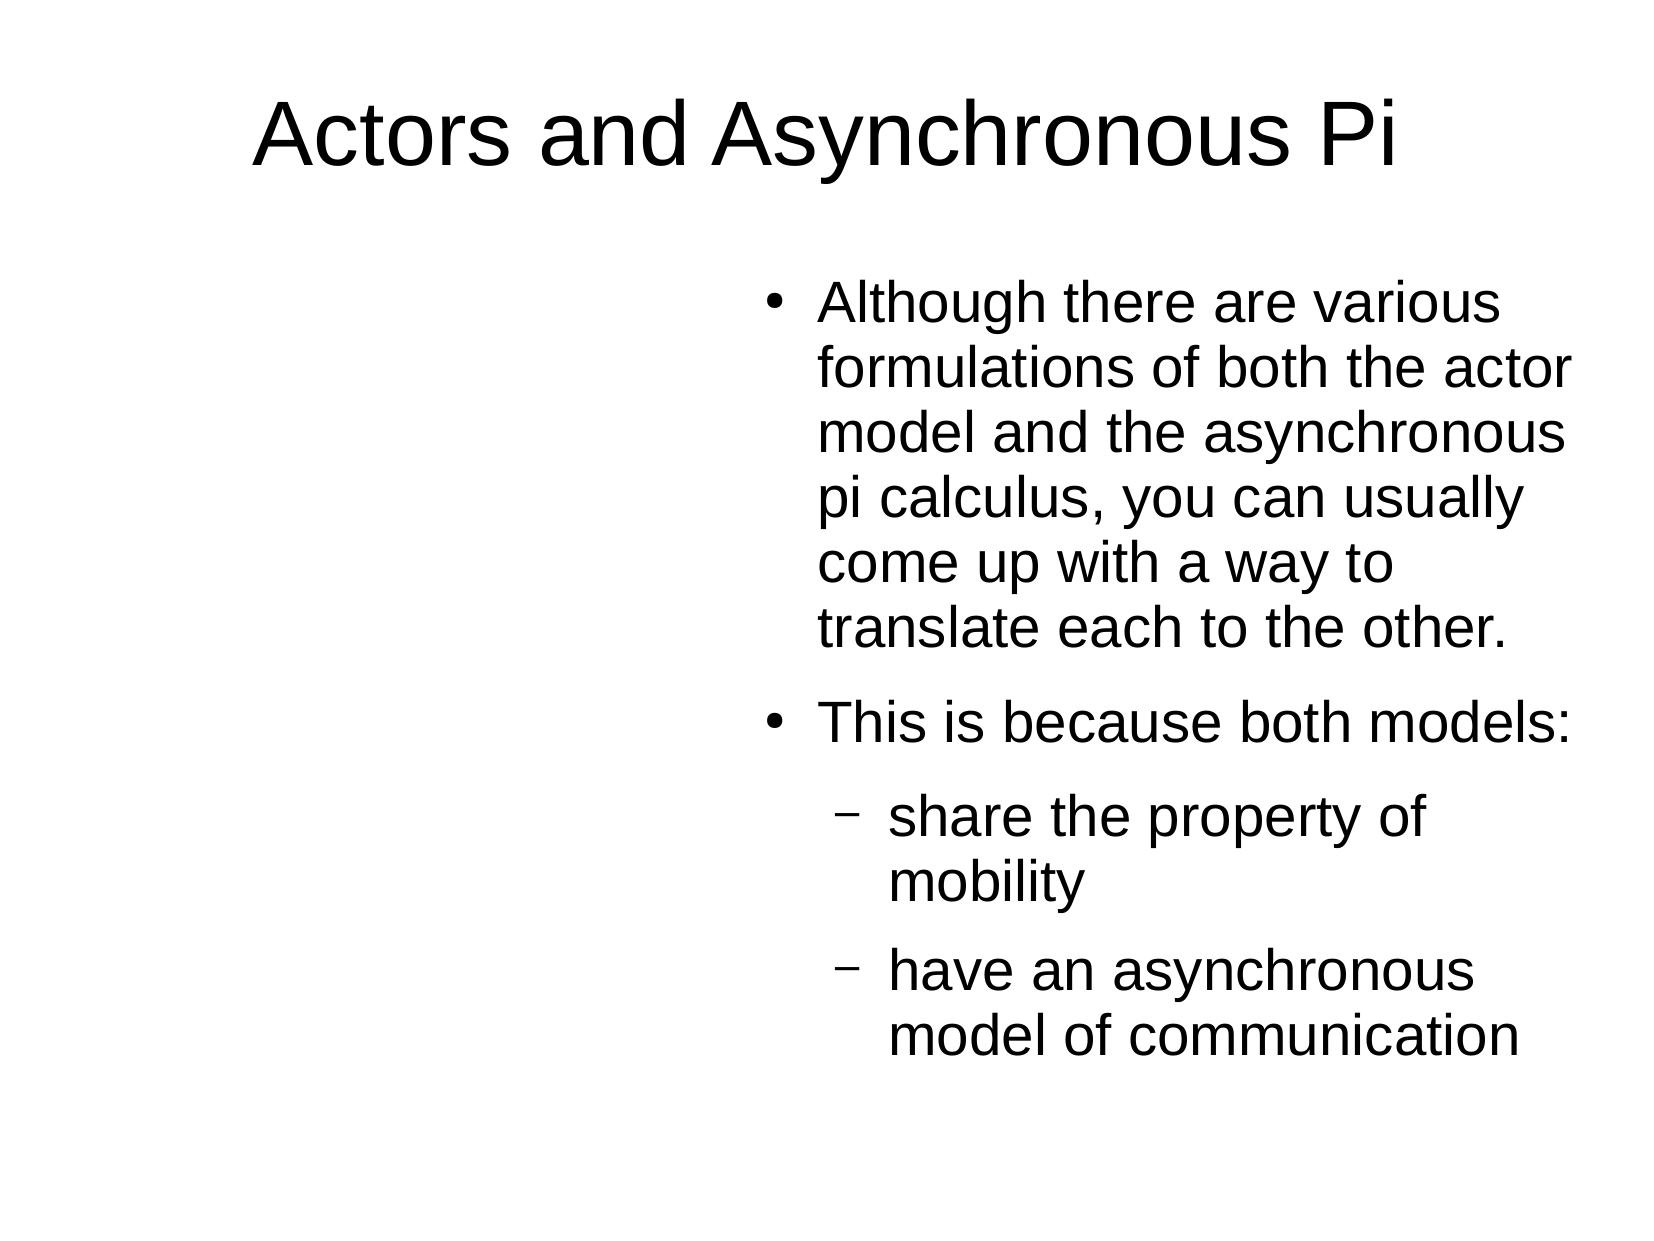

# Actors and Asynchronous Pi
Although there are various formulations of both the actor model and the asynchronous pi calculus, you can usually come up with a way to translate each to the other.
This is because both models:
share the property of mobility
have an asynchronous model of communication